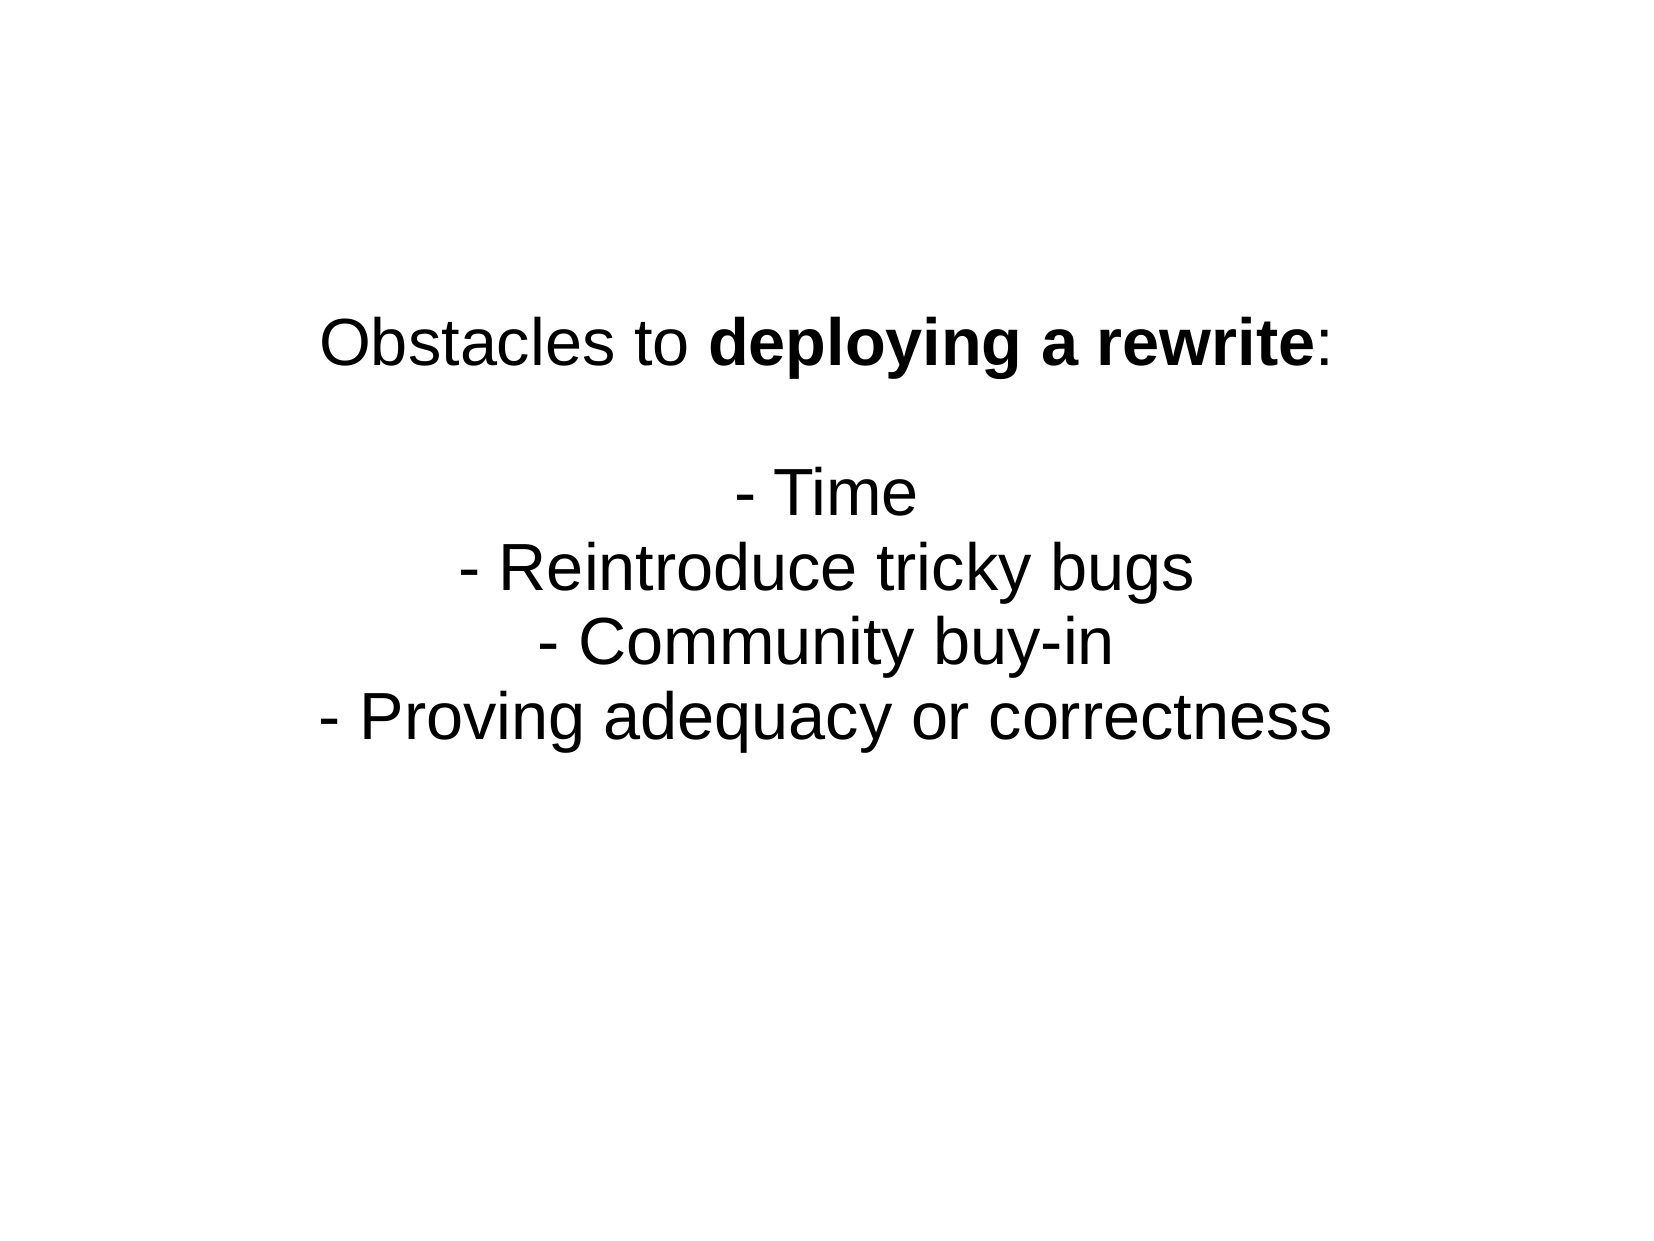

# Obstacles to deploying a rewrite:
- Time
- Reintroduce tricky bugs
- Community buy-in
- Proving adequacy or correctness